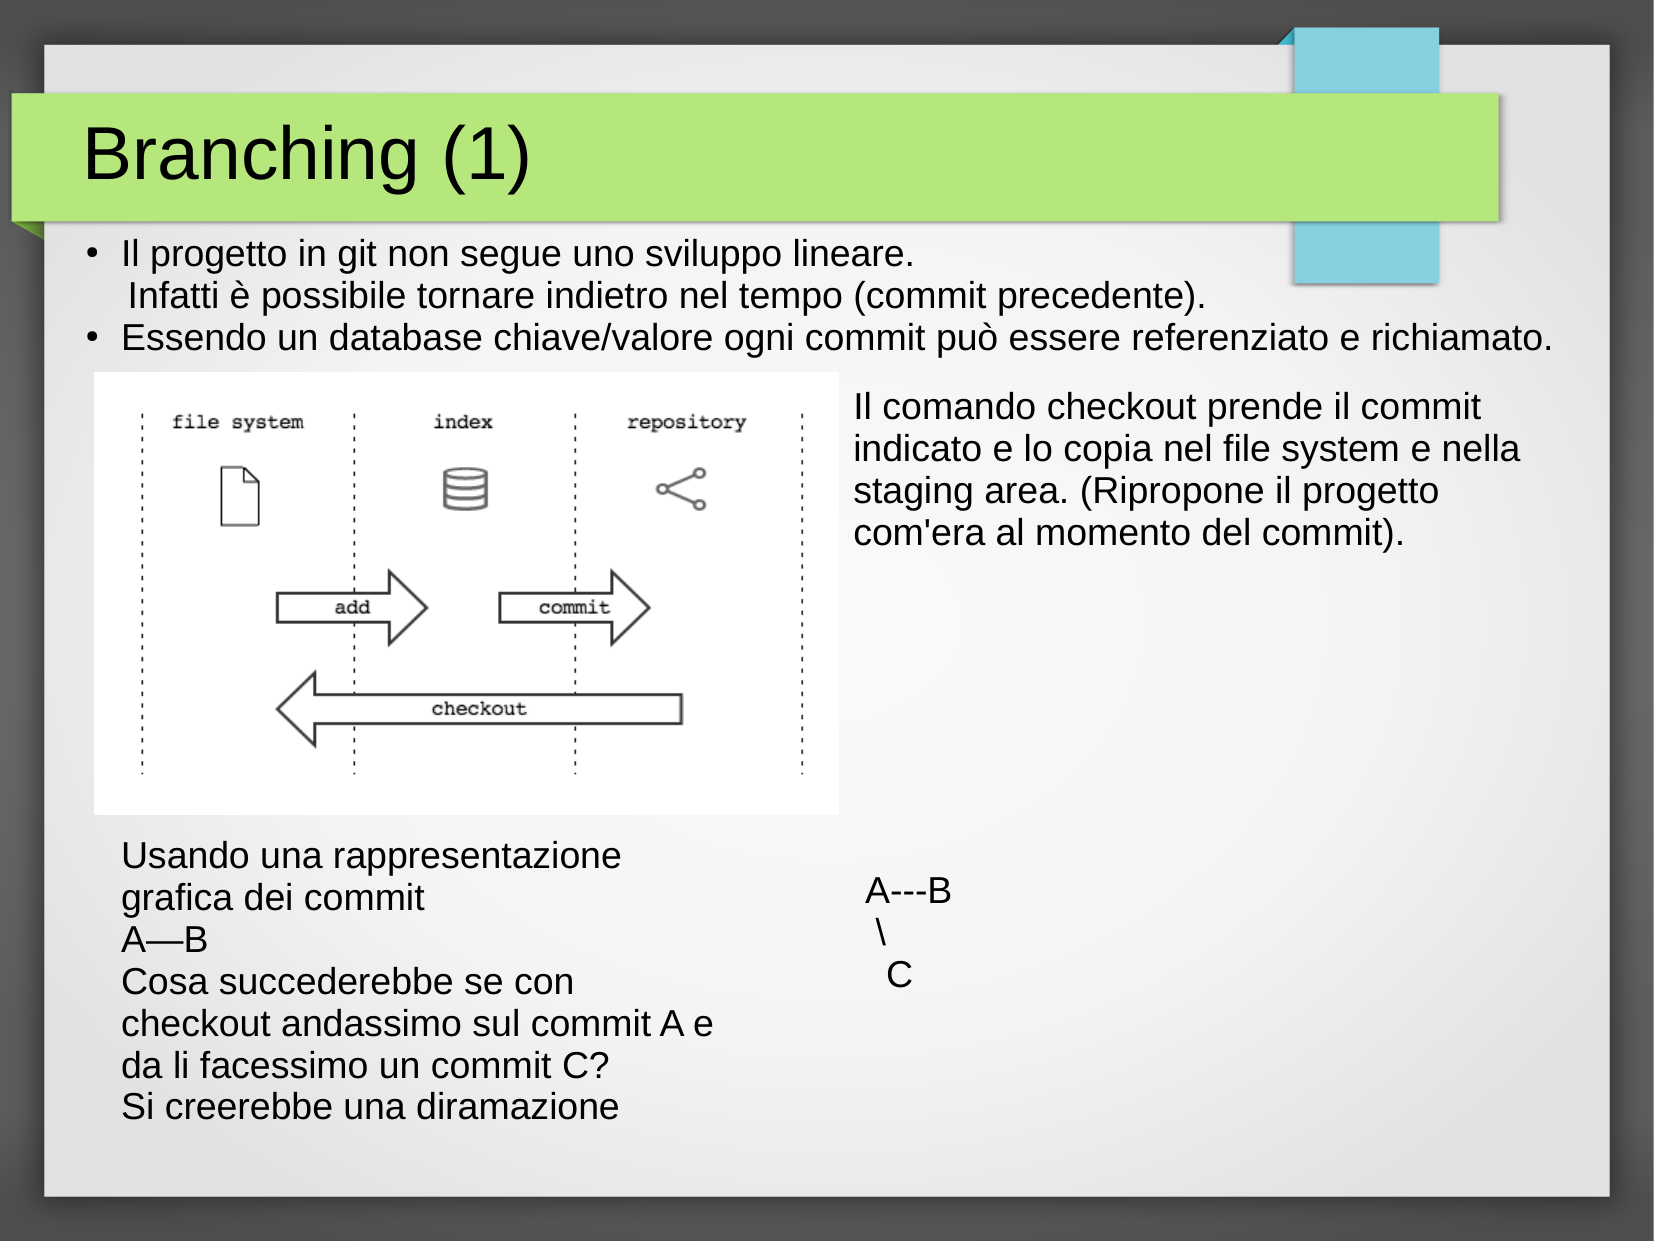

# Branching (1)
Il progetto in git non segue uno sviluppo lineare.
 Infatti è possibile tornare indietro nel tempo (commit precedente).
Essendo un database chiave/valore ogni commit può essere referenziato e richiamato.
Il comando checkout prende il commit indicato e lo copia nel file system e nella staging area. (Ripropone il progetto com'era al momento del commit).
Usando una rappresentazione grafica dei commit
A—B
Cosa succederebbe se con checkout andassimo sul commit A e da li facessimo un commit C?
Si creerebbe una diramazione
A---B
 \
 C